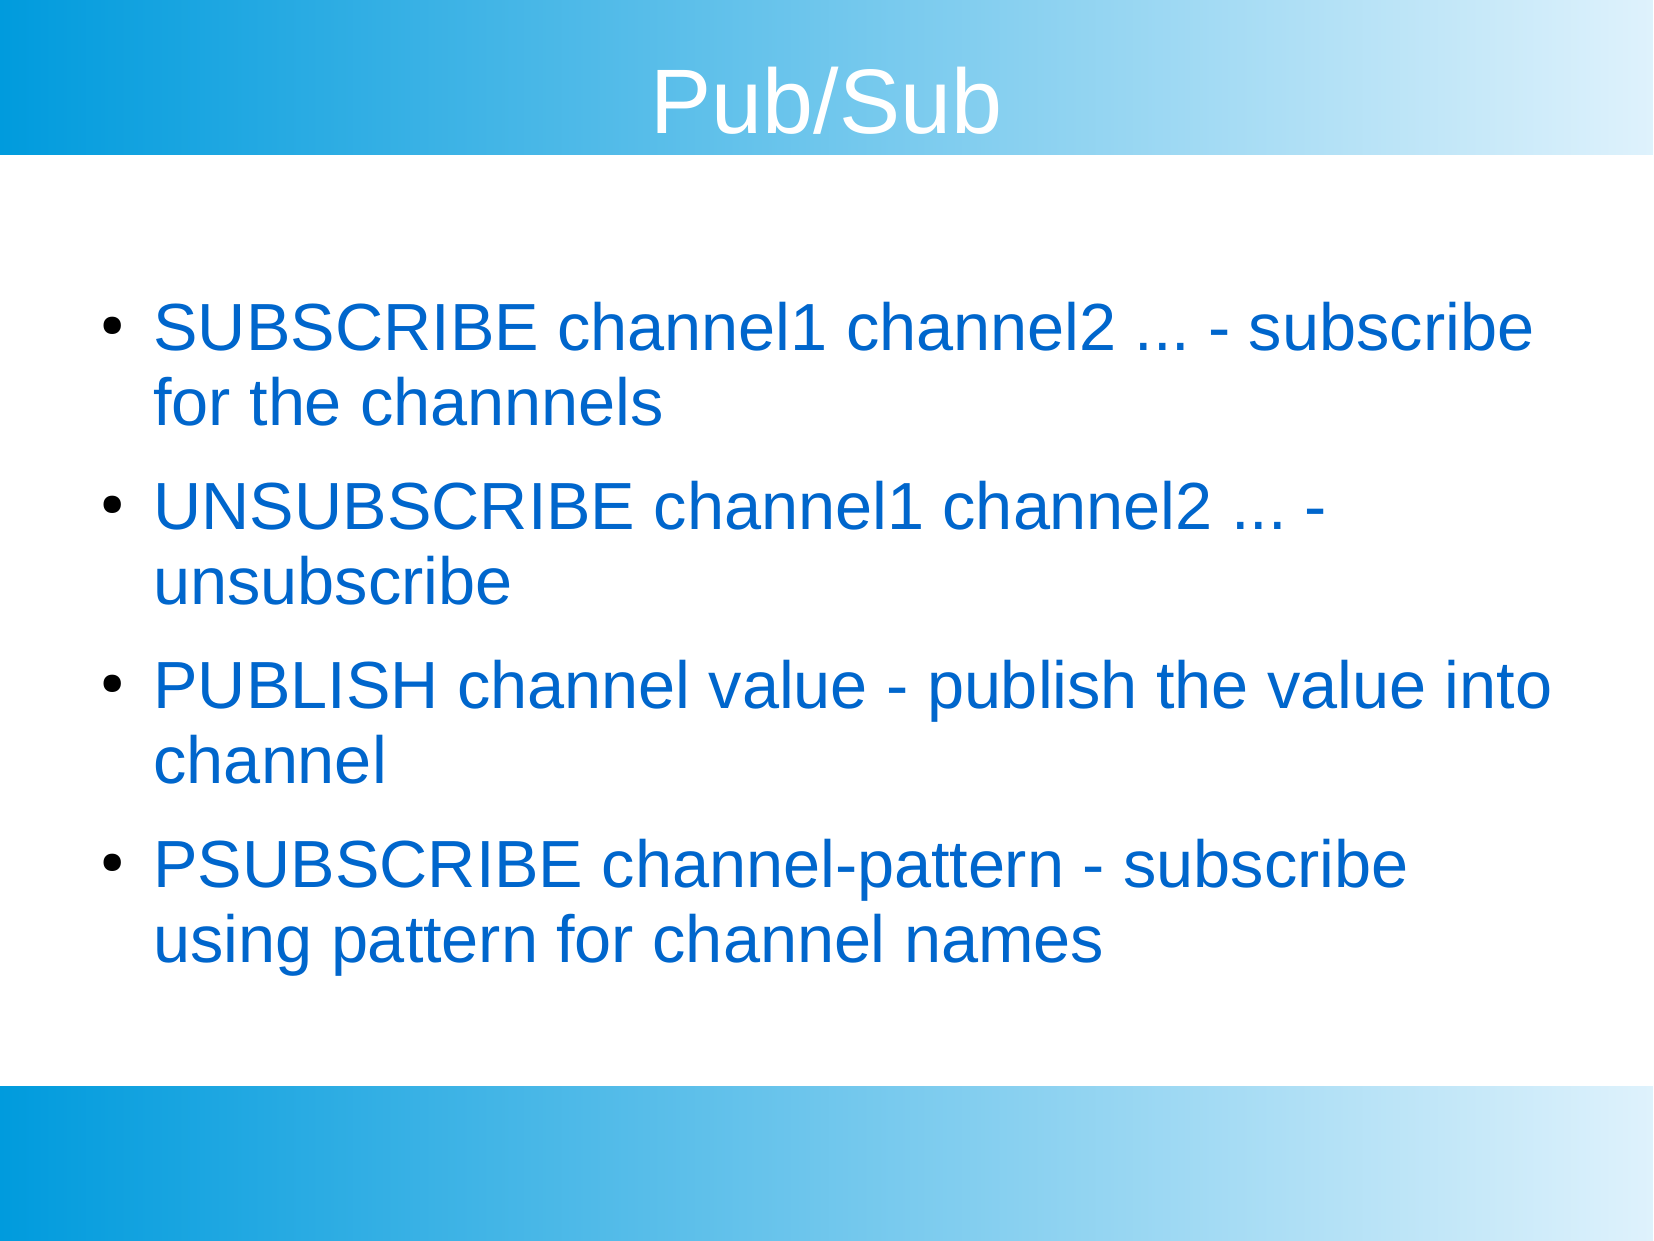

# Pub/Sub
SUBSCRIBE channel1 channel2 ... - subscribe for the channnels
UNSUBSCRIBE channel1 channel2 ... - unsubscribe
PUBLISH channel value - publish the value into channel
PSUBSCRIBE channel-pattern - subscribe using pattern for channel names